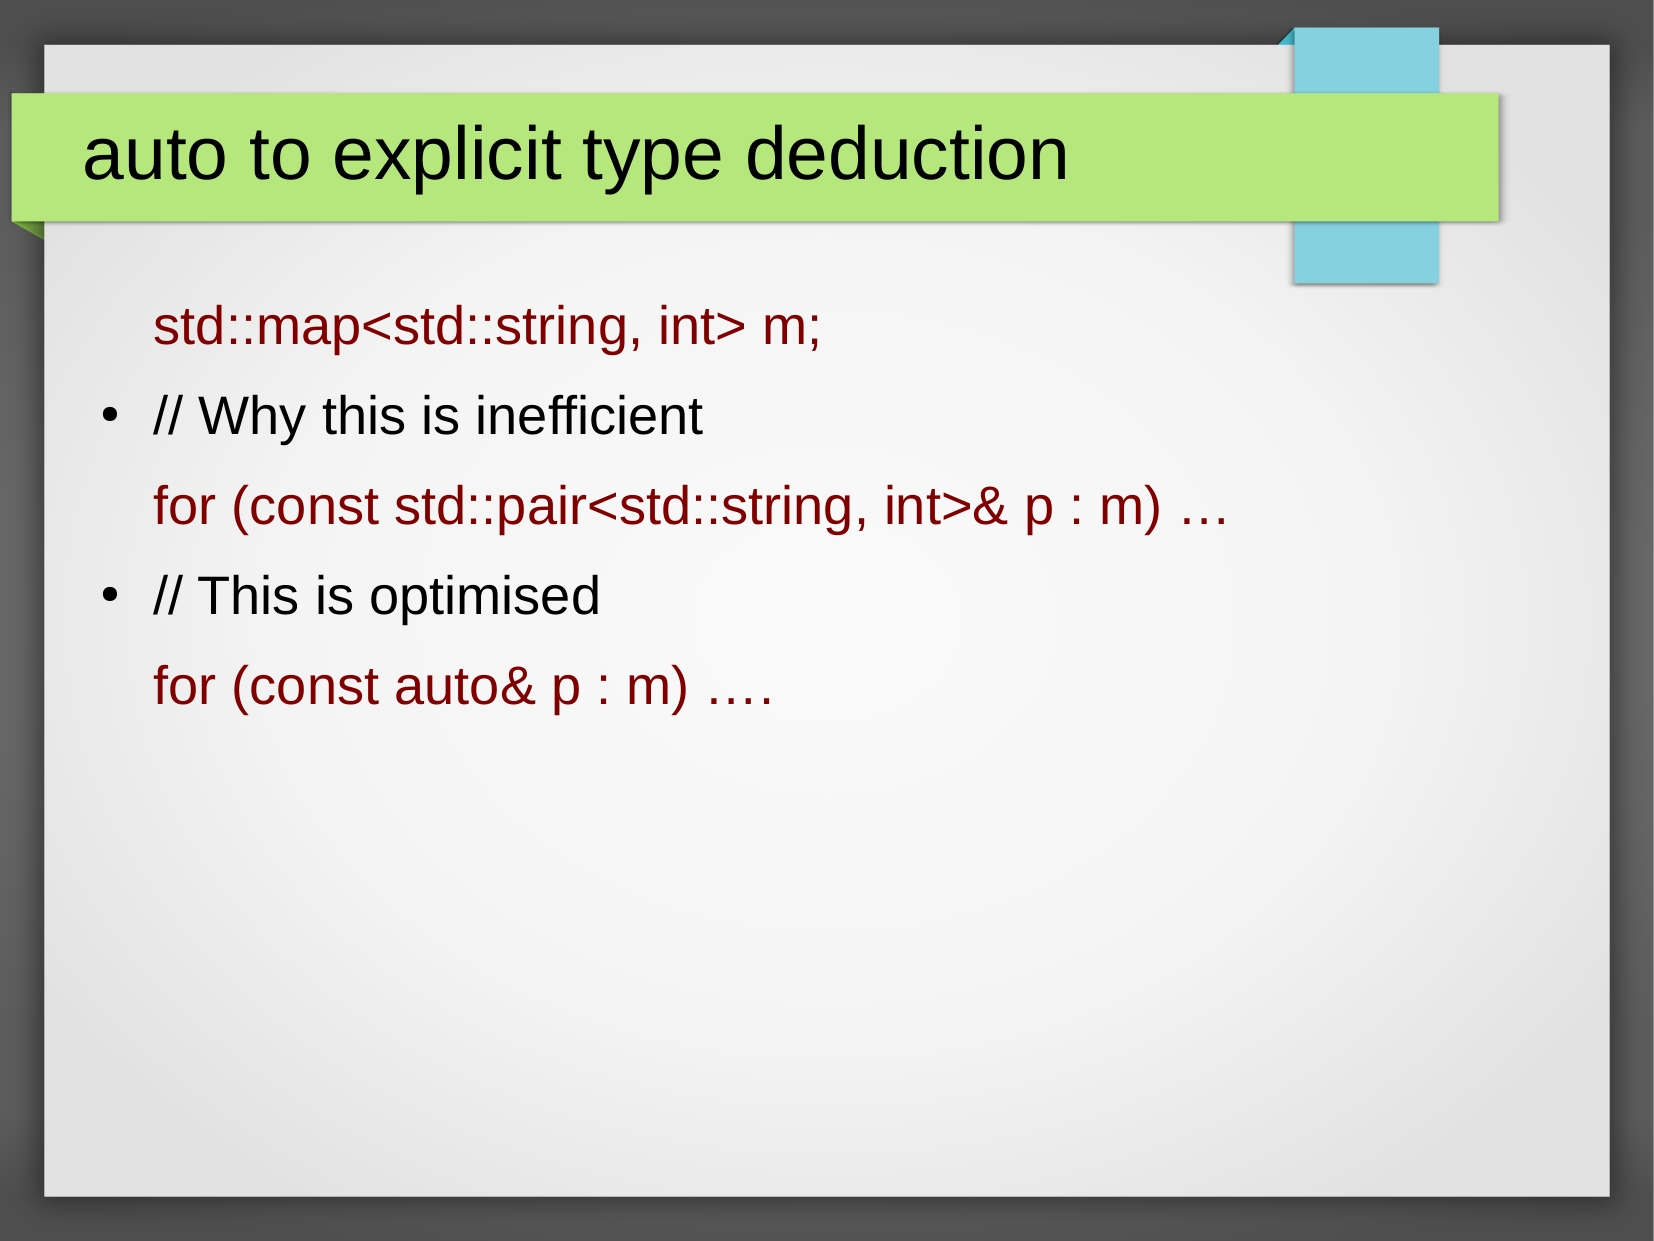

# auto to explicit type deduction
std::map<std::string, int> m;
// Why this is inefficient
for (const std::pair<std::string, int>& p : m) …
// This is optimised
for (const auto& p : m) ….